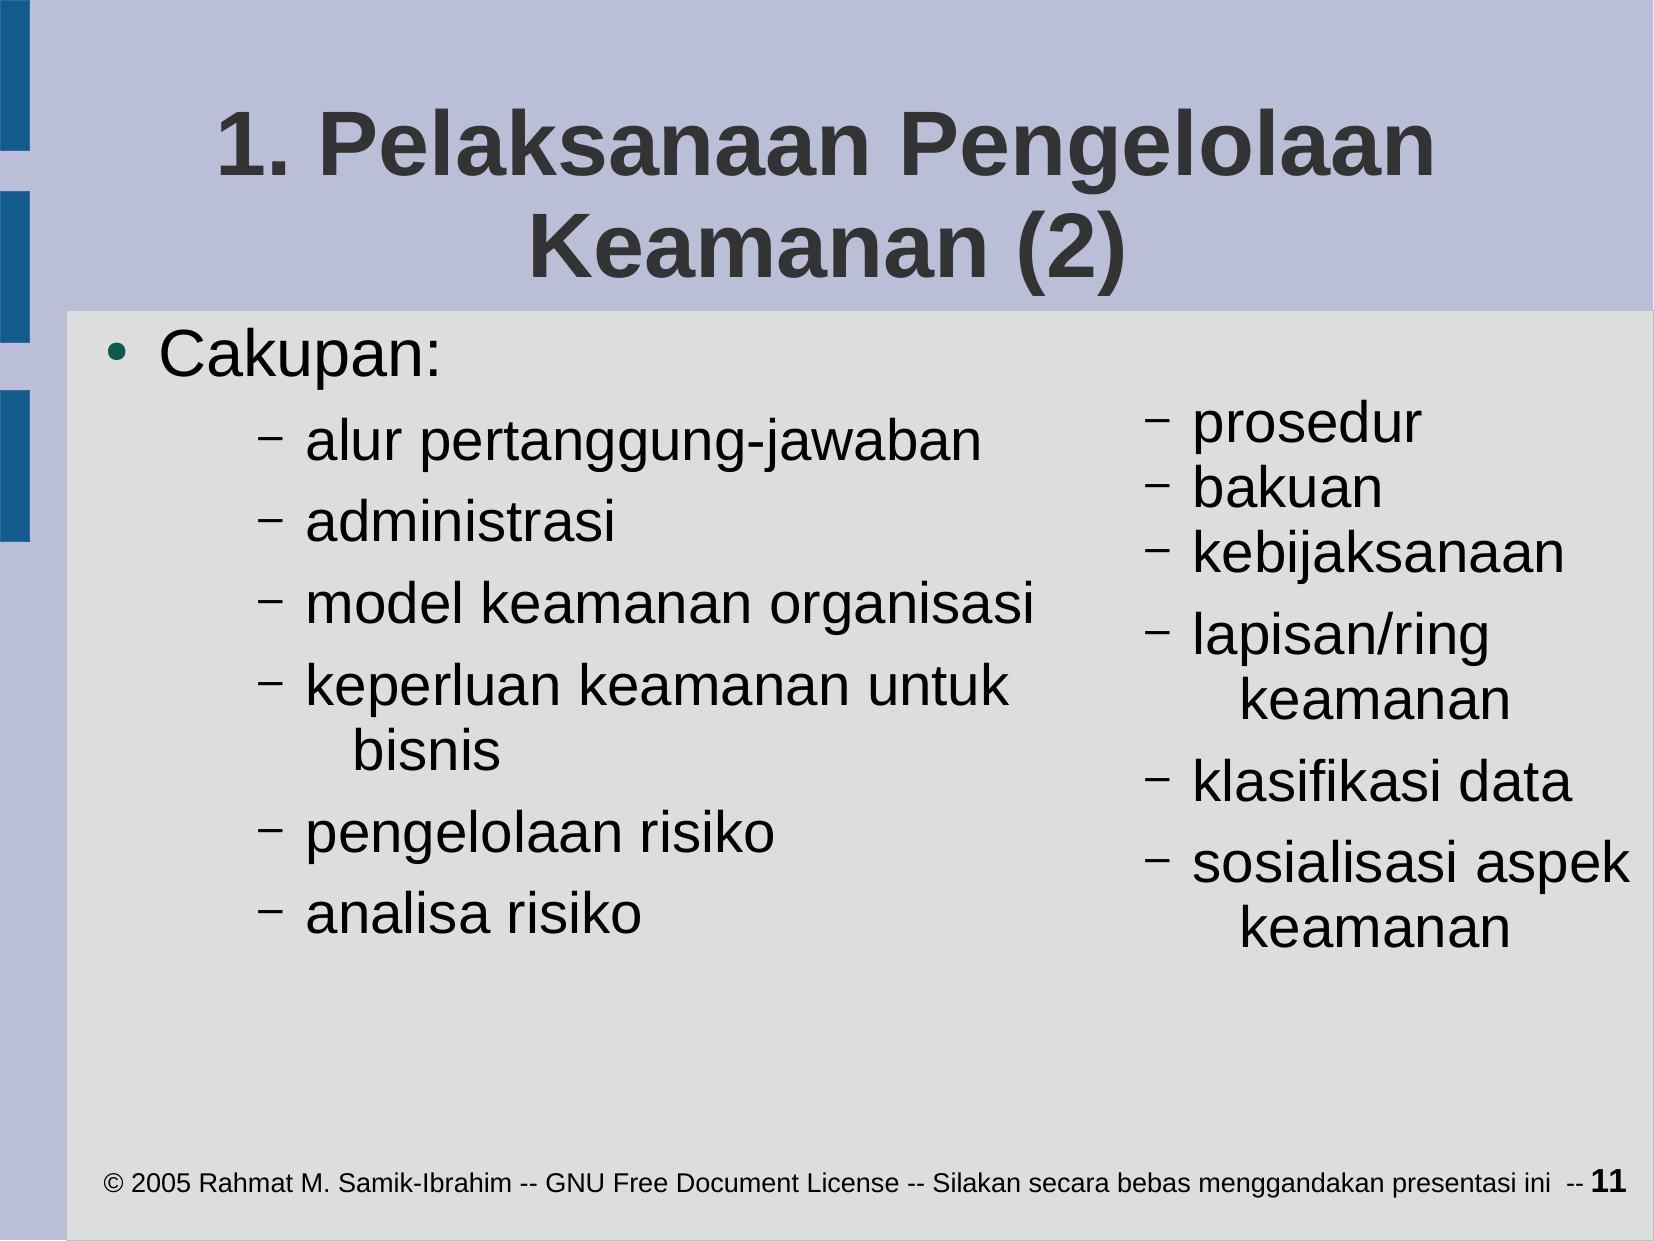

# 1. Pelaksanaan Pengelolaan Keamanan (2)
Cakupan:
alur pertanggung-jawaban
administrasi
model keamanan organisasi
keperluan keamanan untuk bisnis
pengelolaan risiko
analisa risiko
prosedur
bakuan
kebijaksanaan
lapisan/ring keamanan
klasifikasi data
sosialisasi aspek keamanan